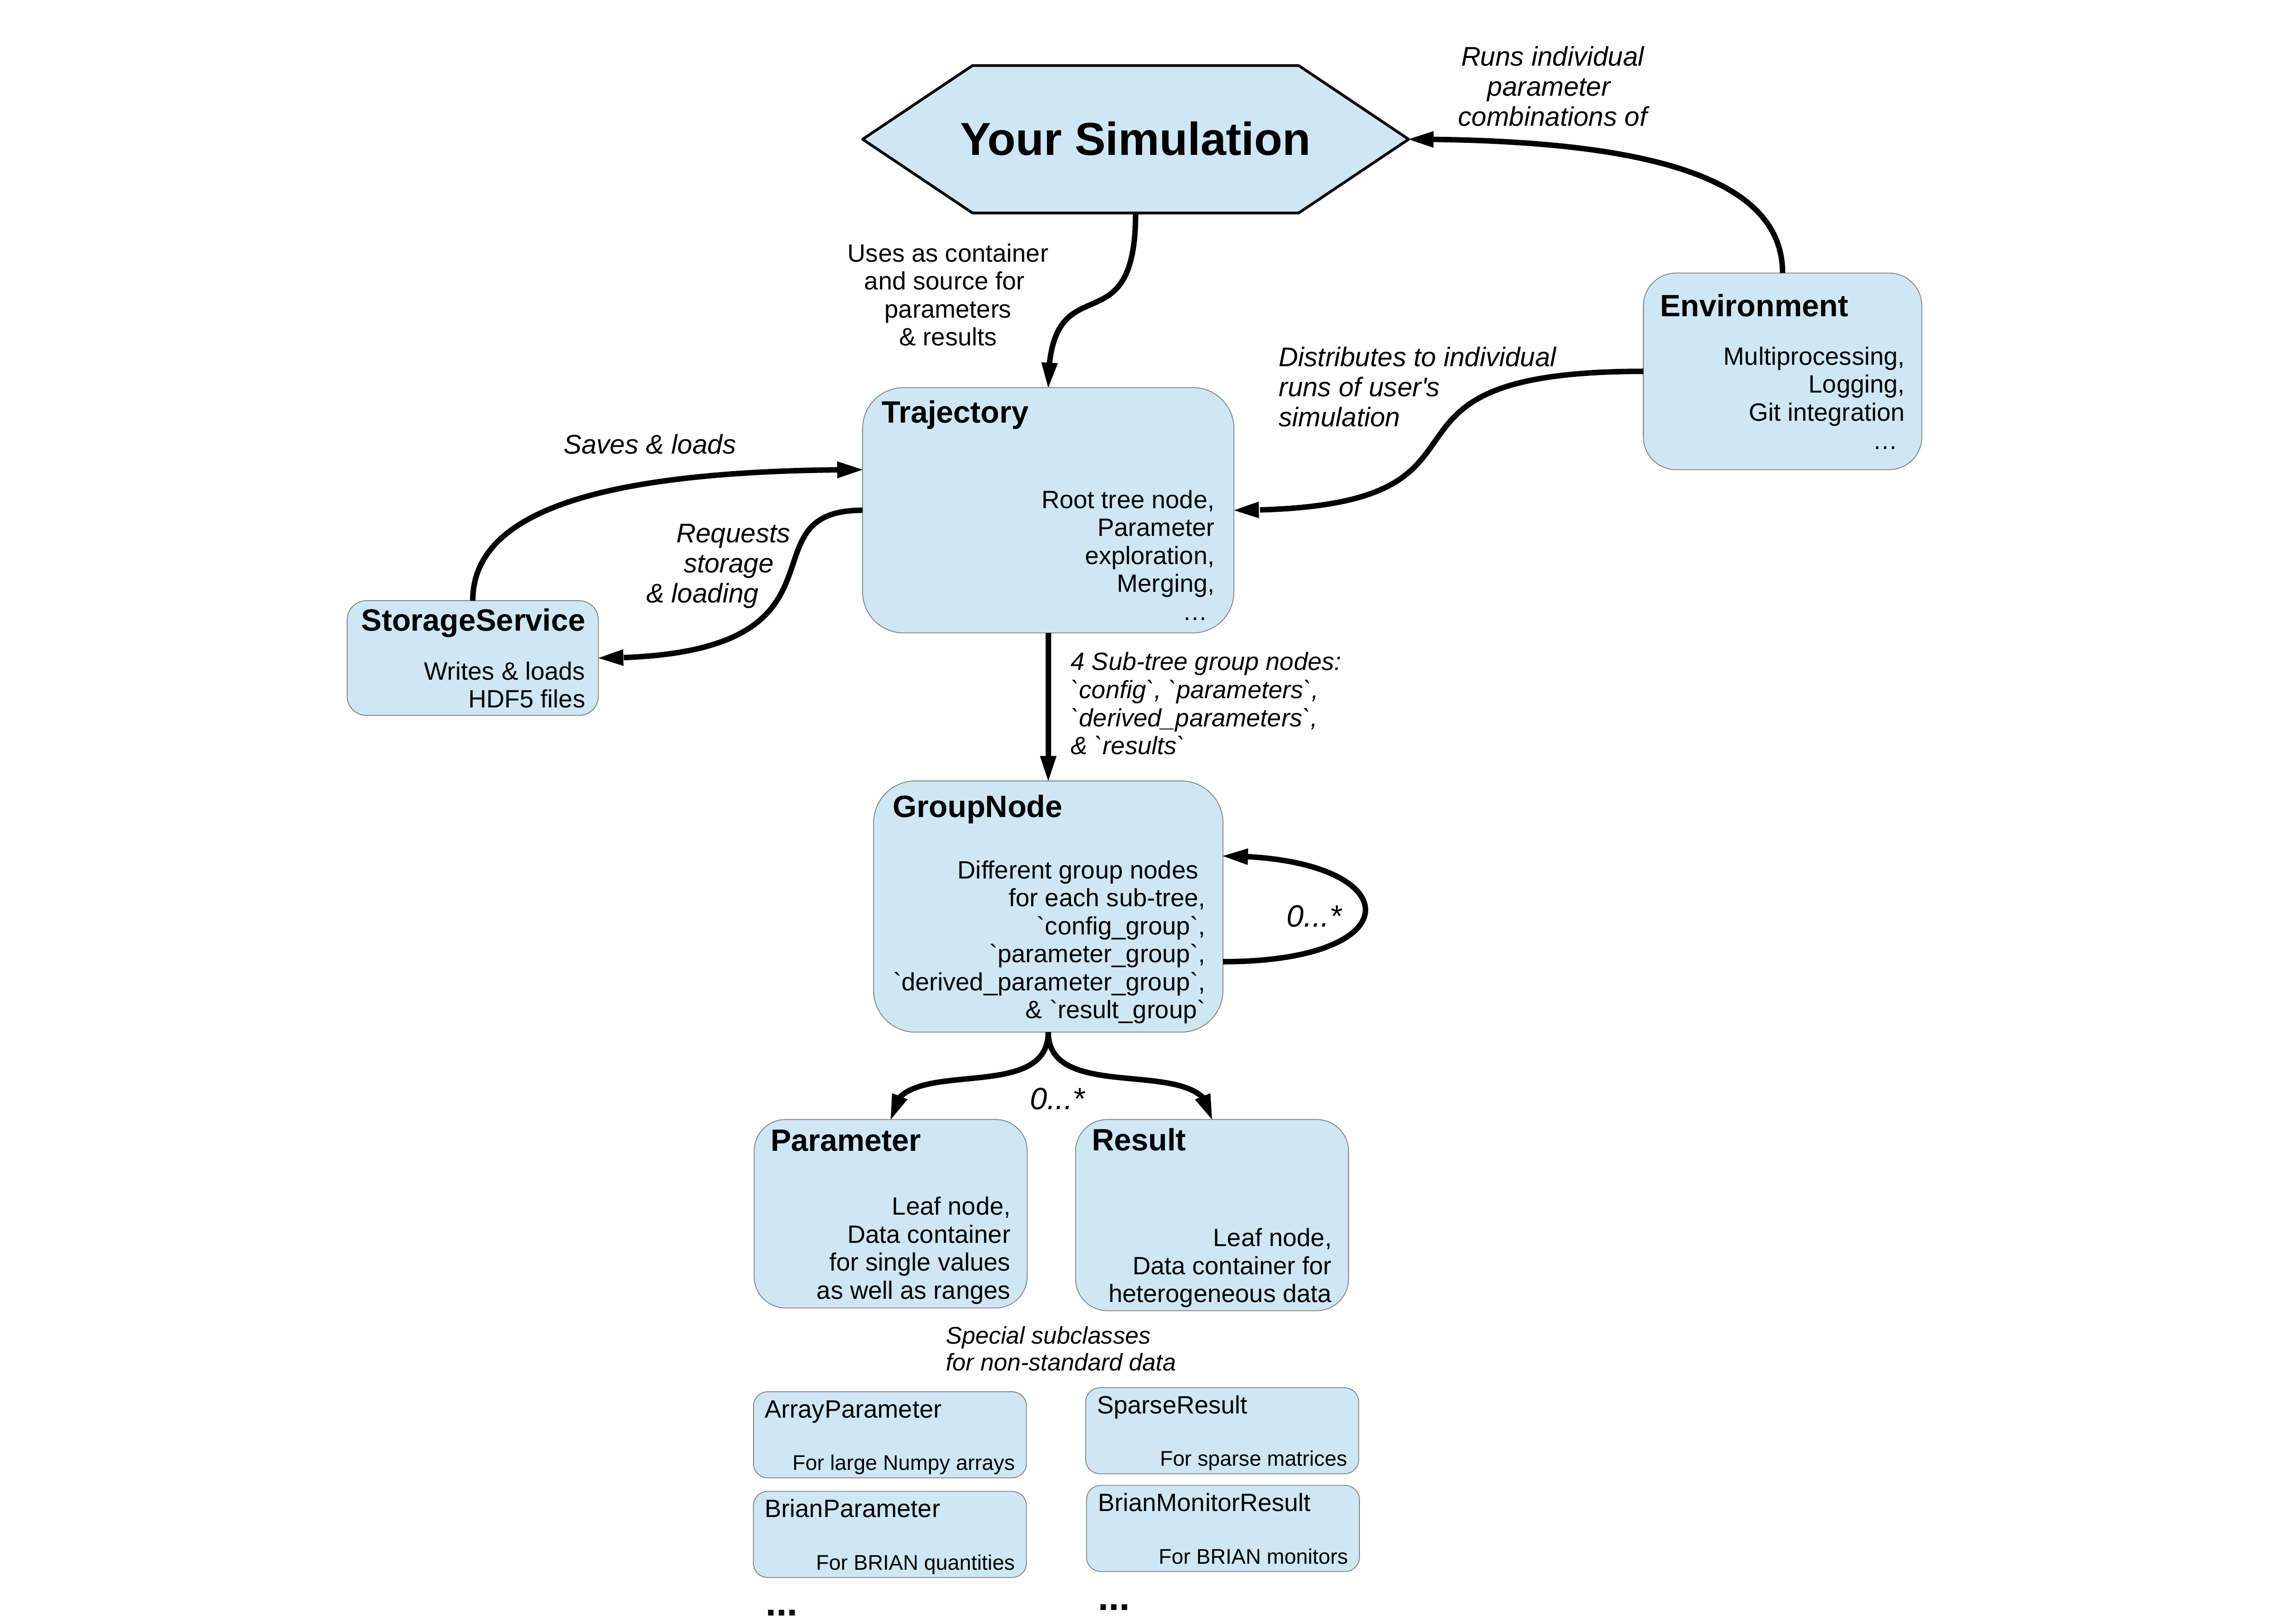

Runs individual
parameter
combinations of
Your Simulation
Uses as container
and source for
parameters
& results
Environment
Multiprocessing,
Logging,
Git integration
…
Distributes to individual
runs of user's
simulation
Trajectory
Root tree node,
Parameter
exploration,
Merging,
…
Saves & loads
 Requests
 storage
 & loading
StorageService
Writes & loads
HDF5 files
4 Sub-tree group nodes:
`config`, `parameters`,
`derived_parameters`,
& `results`
GroupNode
Different group nodes
for each sub-tree,
`config_group`,
`parameter_group`,
`derived_parameter_group`,
& `result_group`
0...*
0...*
Parameter
Leaf node,
Data container
for single values
as well as ranges
Result
Leaf node,
Data container for
 heterogeneous data
Special subclasses
for non-standard data
SparseResult
For sparse matrices
ArrayParameter
For large Numpy arrays
BrianMonitorResult
For BRIAN monitors
BrianParameter
For BRIAN quantities
...
...